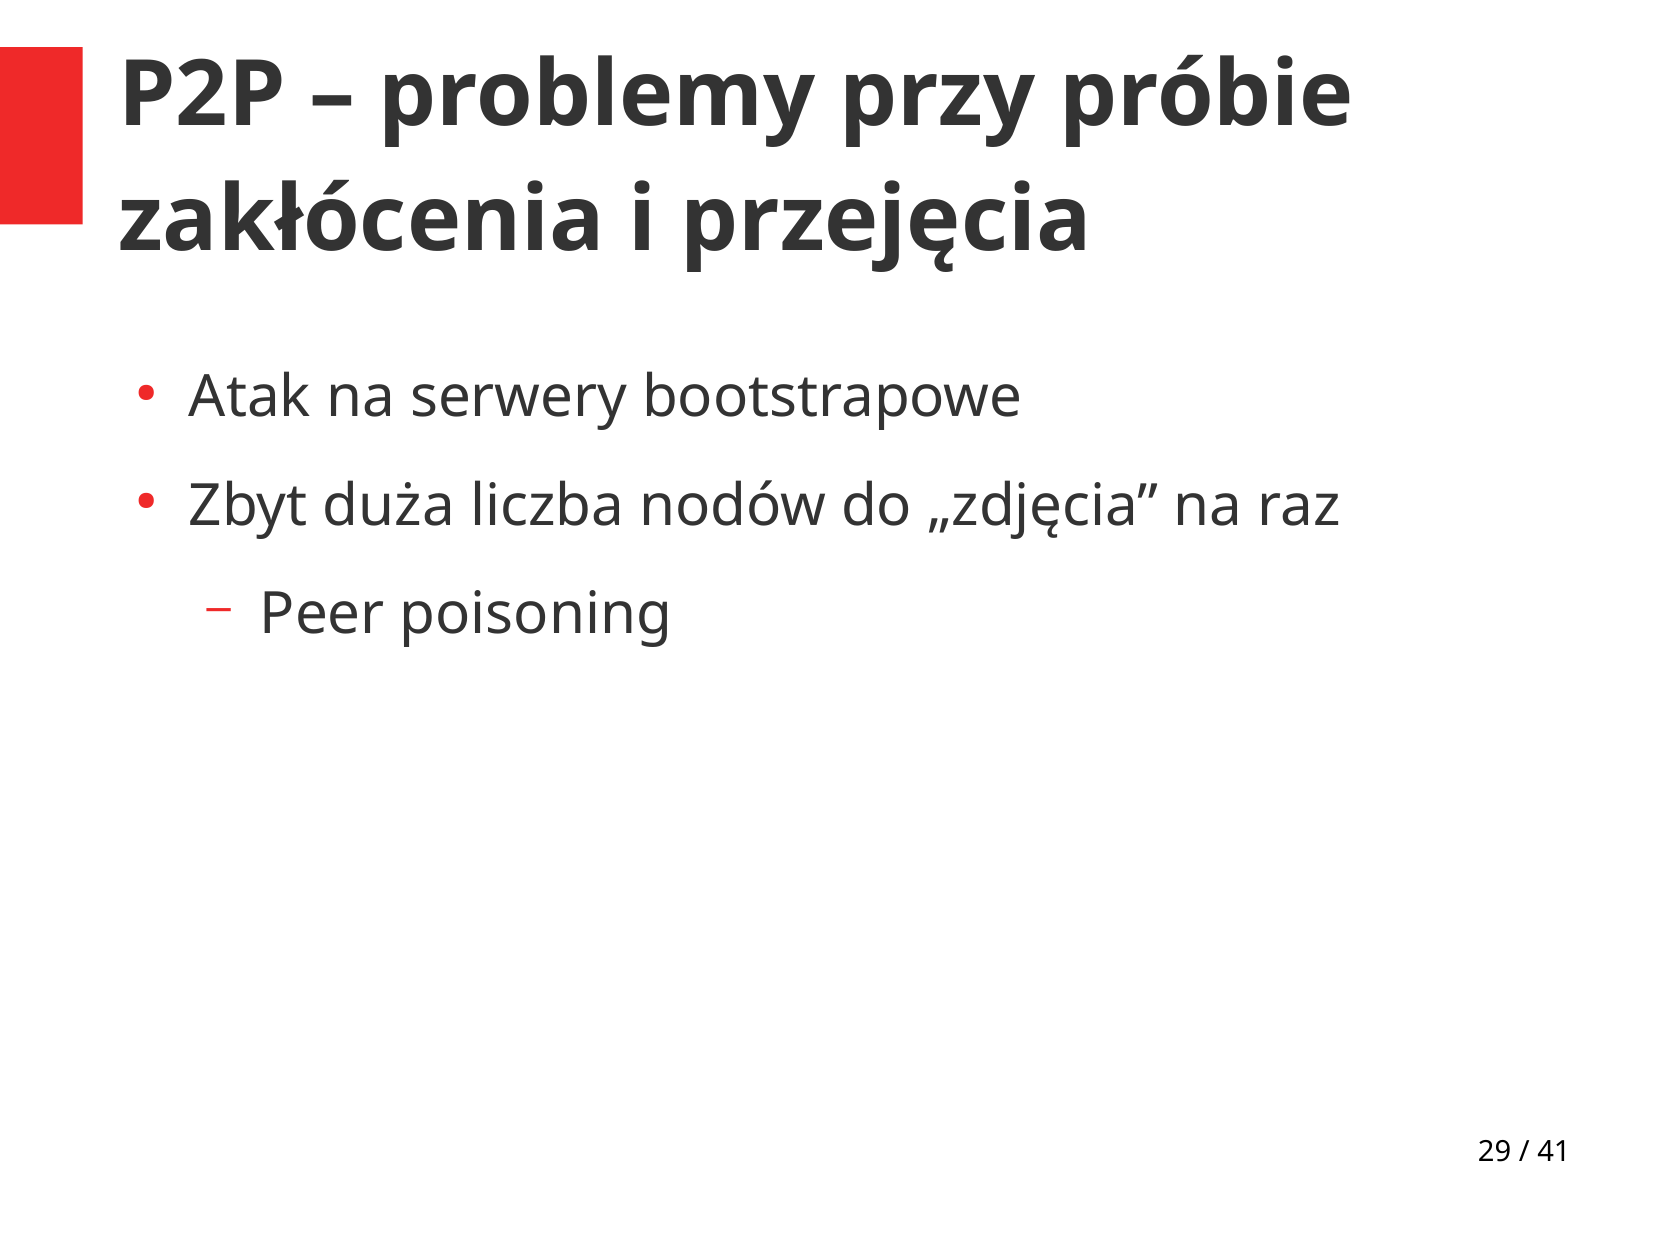

# P2P – problemy przy próbie zakłócenia i przejęcia
Atak na serwery bootstrapowe
Zbyt duża liczba nodów do „zdjęcia” na raz
Peer poisoning
29